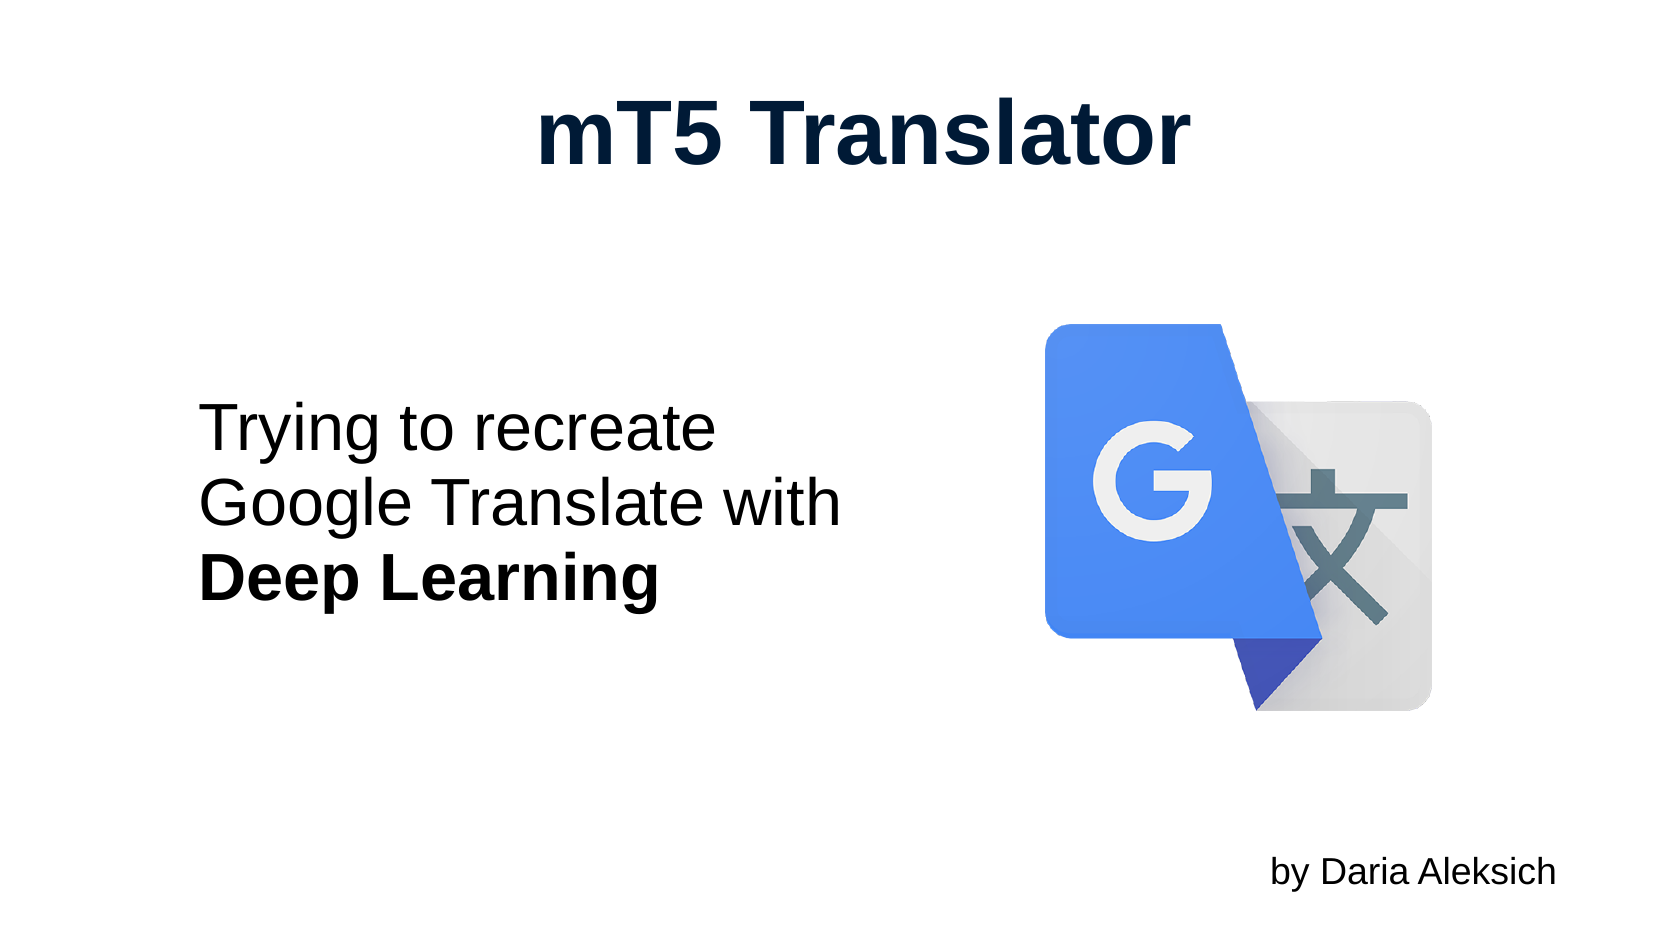

# mT5 Translator
Trying to recreate Google Translate with Deep Learning
 by Daria Aleksich